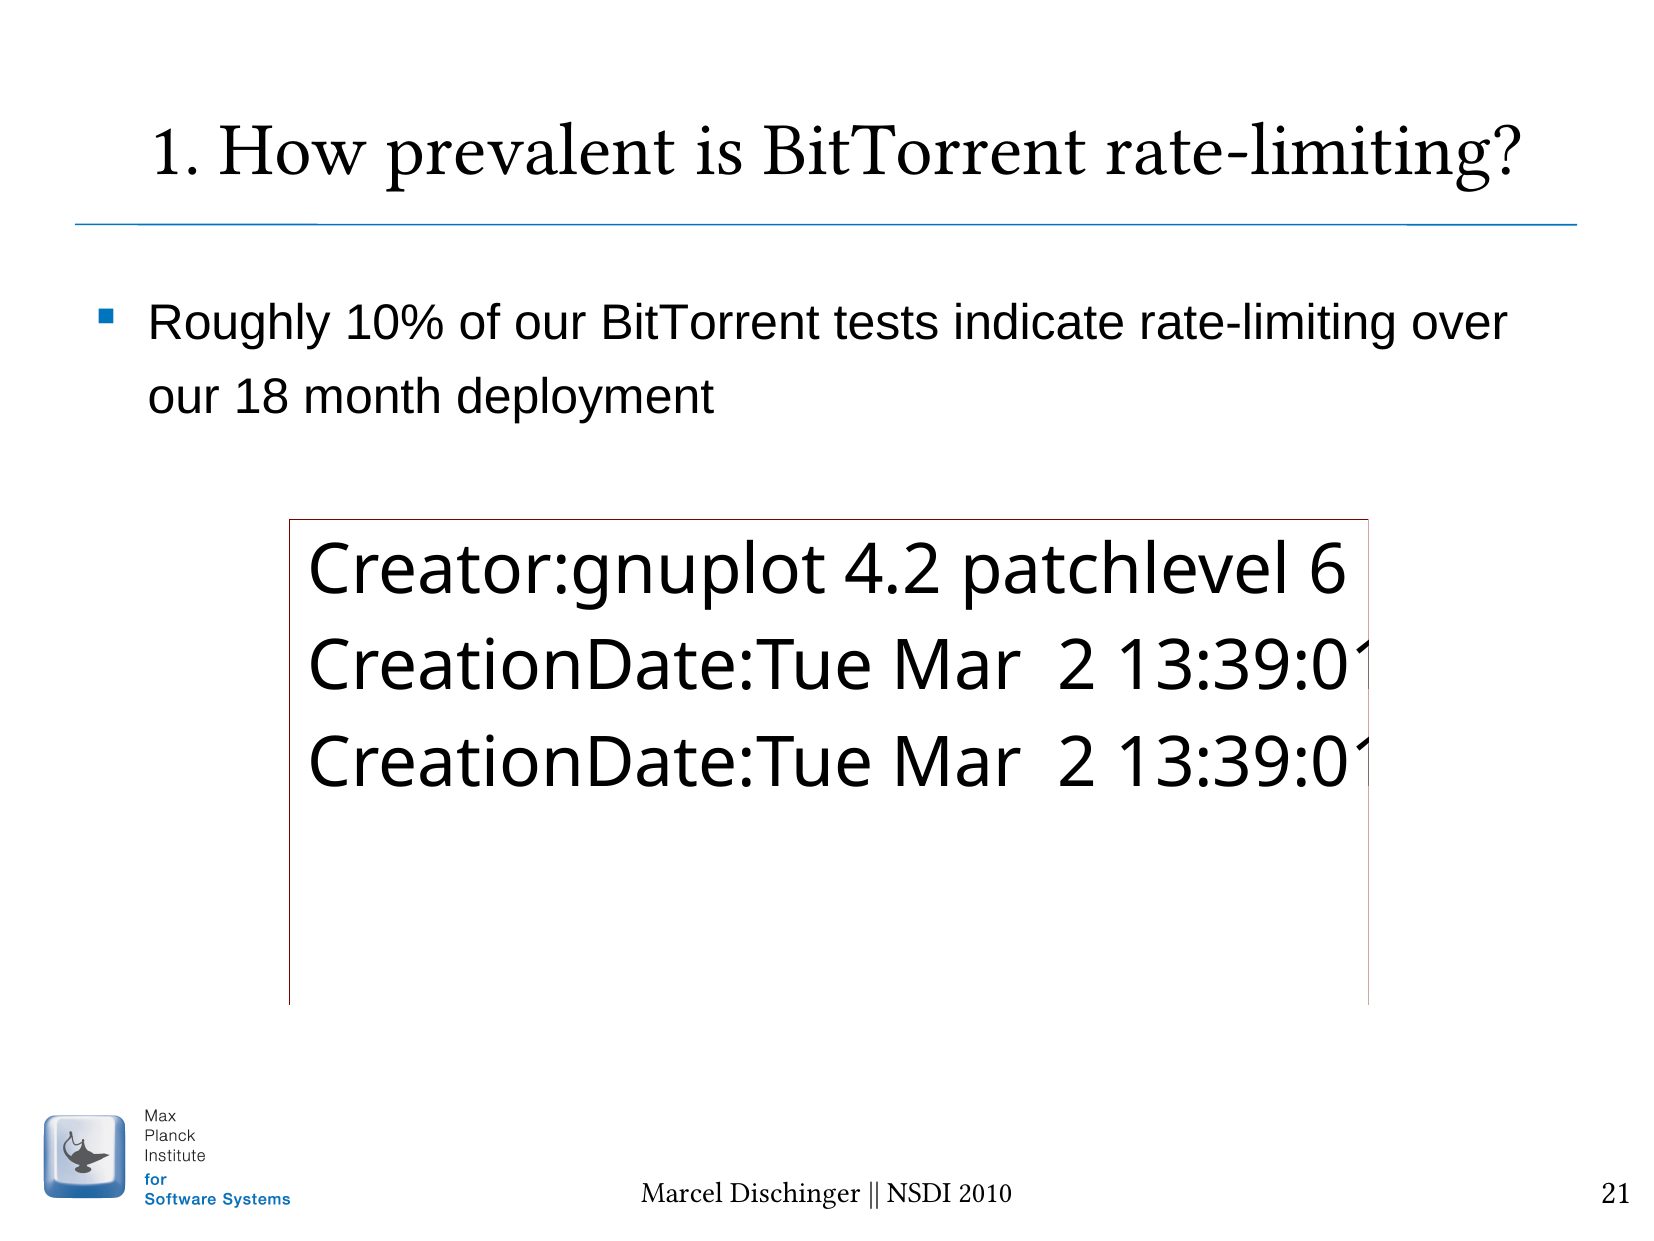

# 1. How prevalent is BitTorrent rate-limiting?
Roughly 10% of our BitTorrent tests indicate rate-limiting over our 18 month deployment